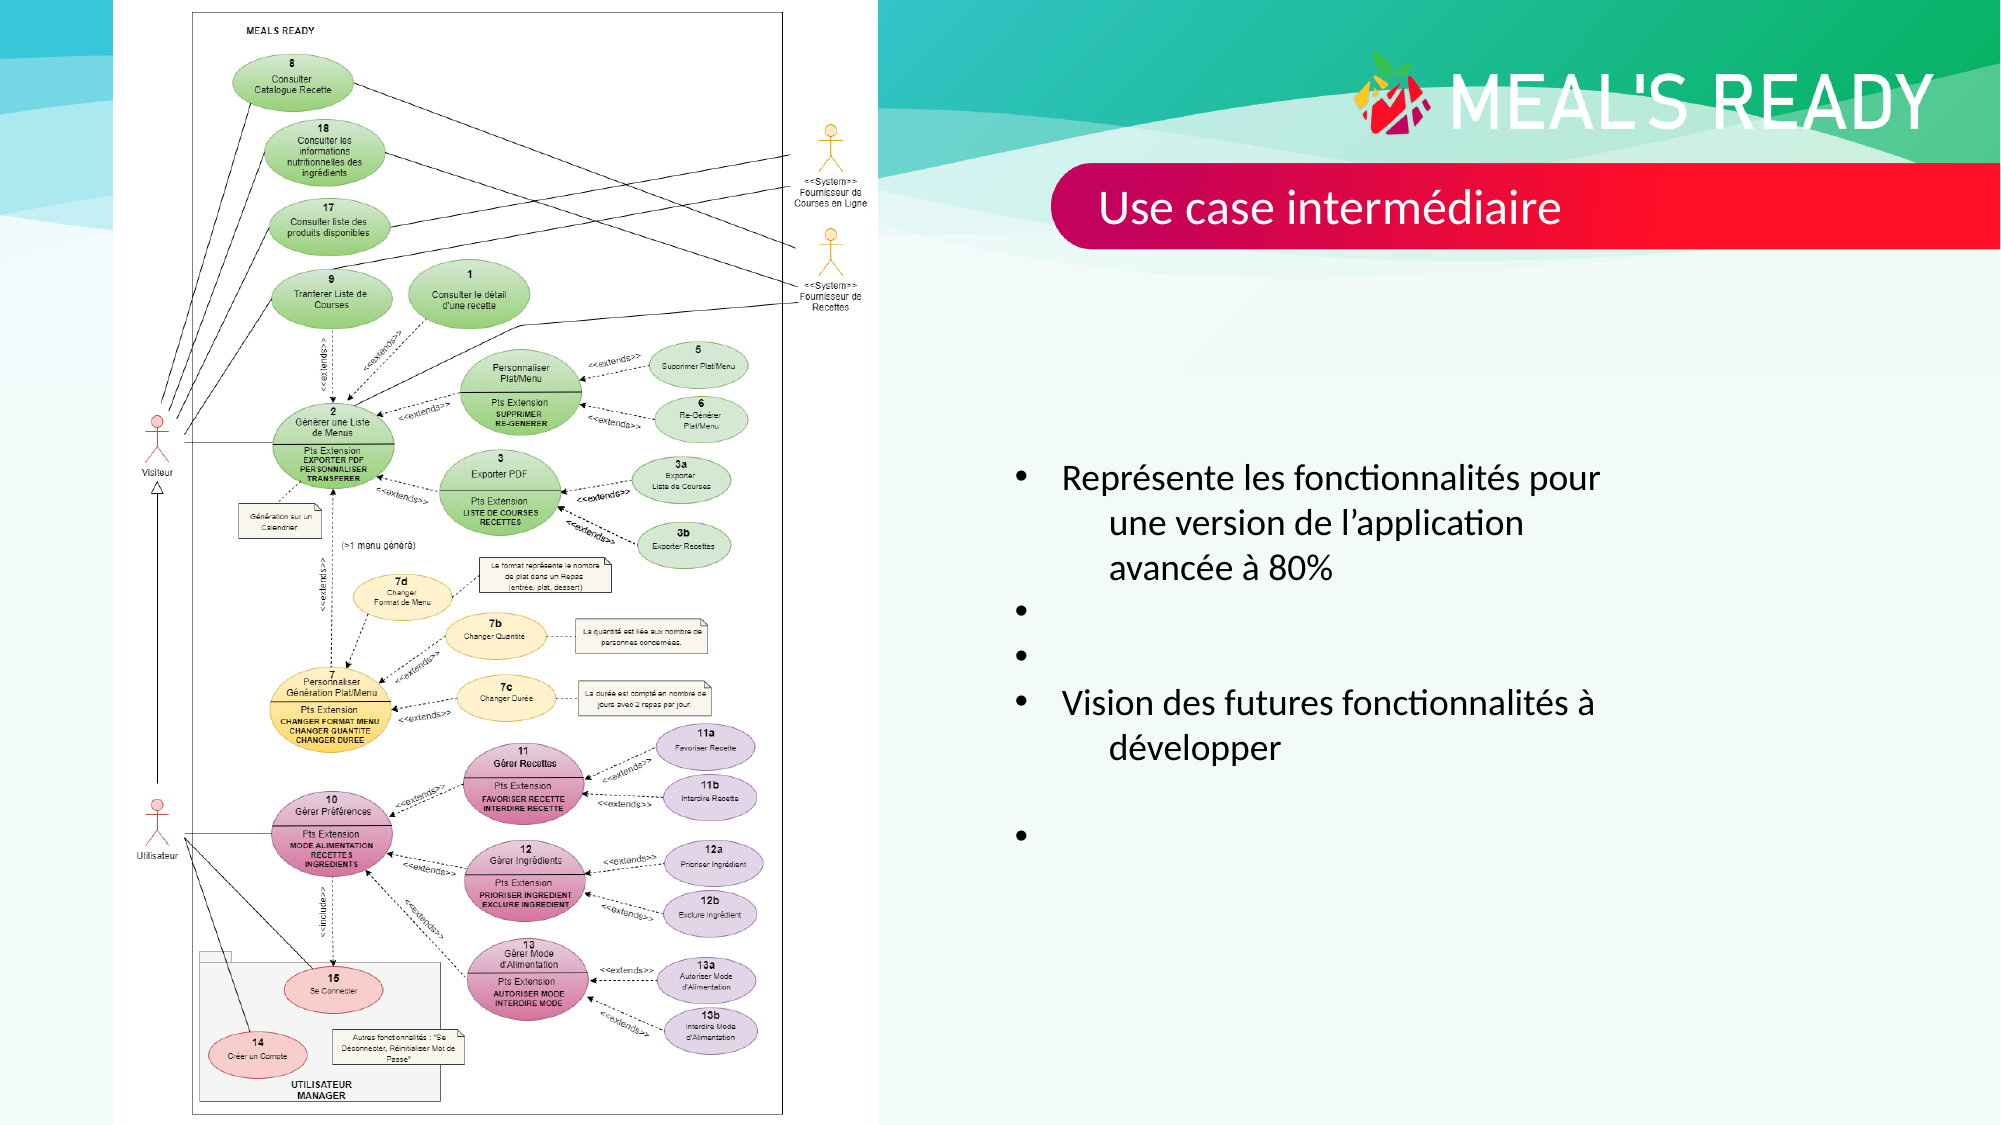

Use case intermédiaire
Représente les fonctionnalités pour une version de l’application avancée à 80%
Vision des futures fonctionnalités à développer